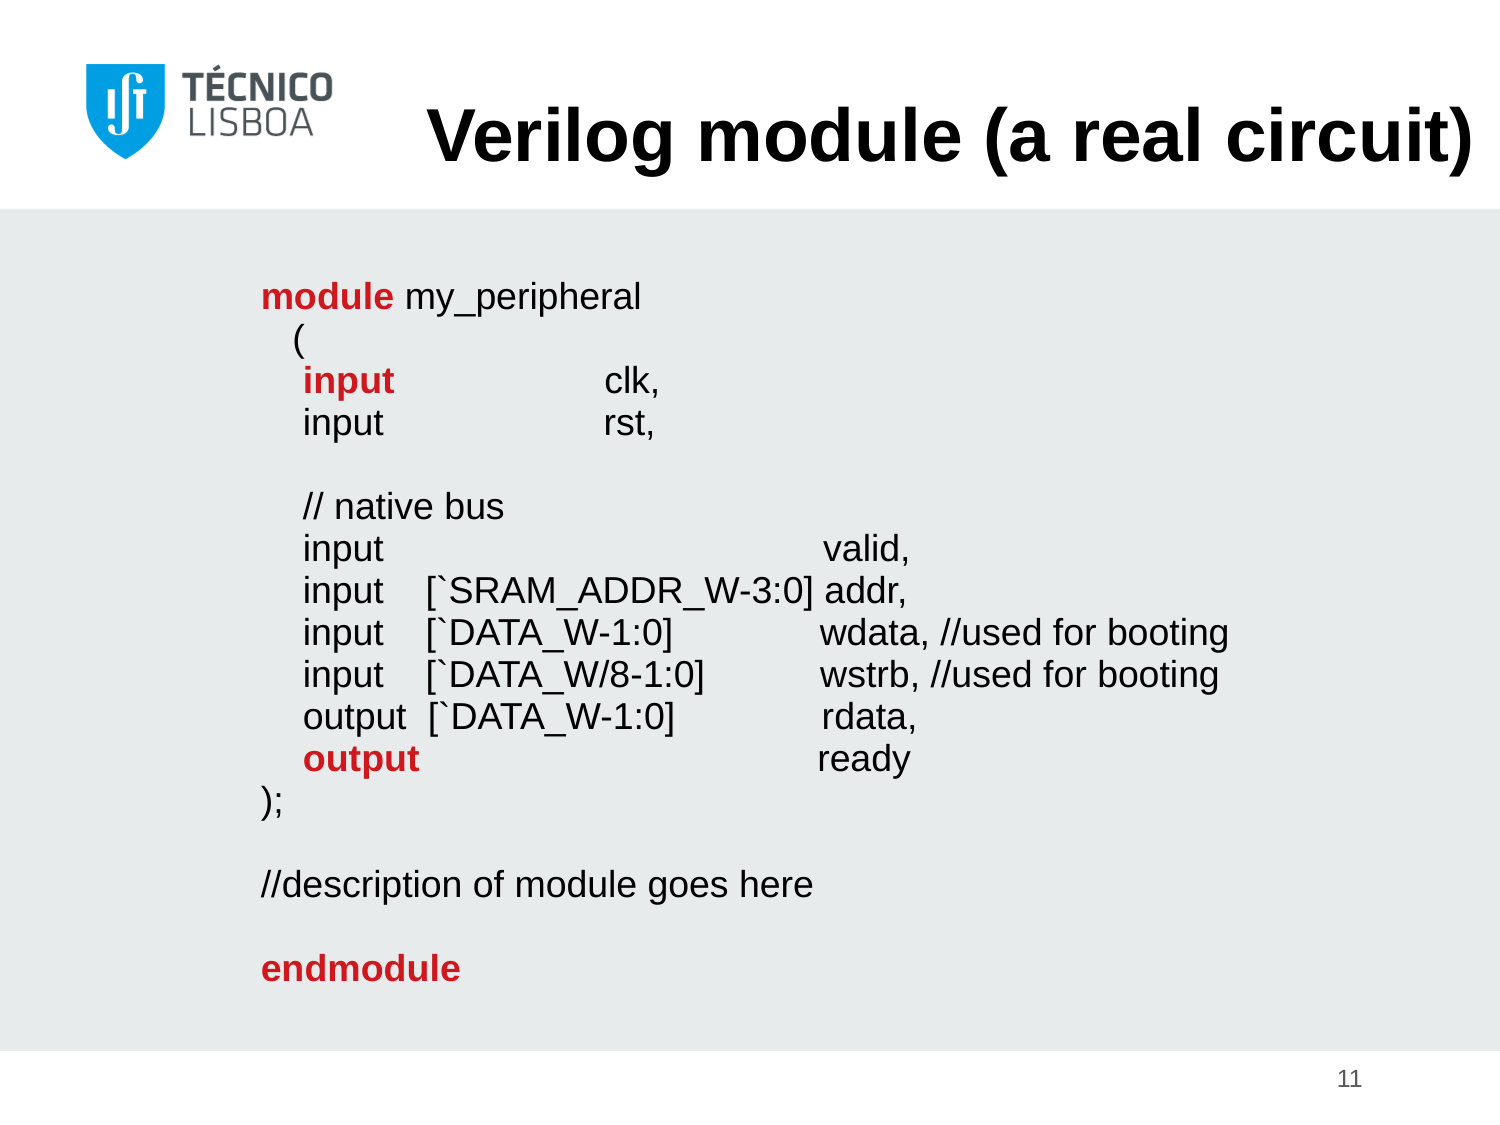

# Verilog module (a real circuit)
module my_peripheral
 (
 input clk,
 input rst,
 // native bus
 input valid,
 input [`SRAM_ADDR_W-3:0] addr,
 input [`DATA_W-1:0] wdata, //used for booting
 input [`DATA_W/8-1:0] wstrb, //used for booting
 output [`DATA_W-1:0] rdata,
 output ready
);
//description of module goes here
endmodule
11